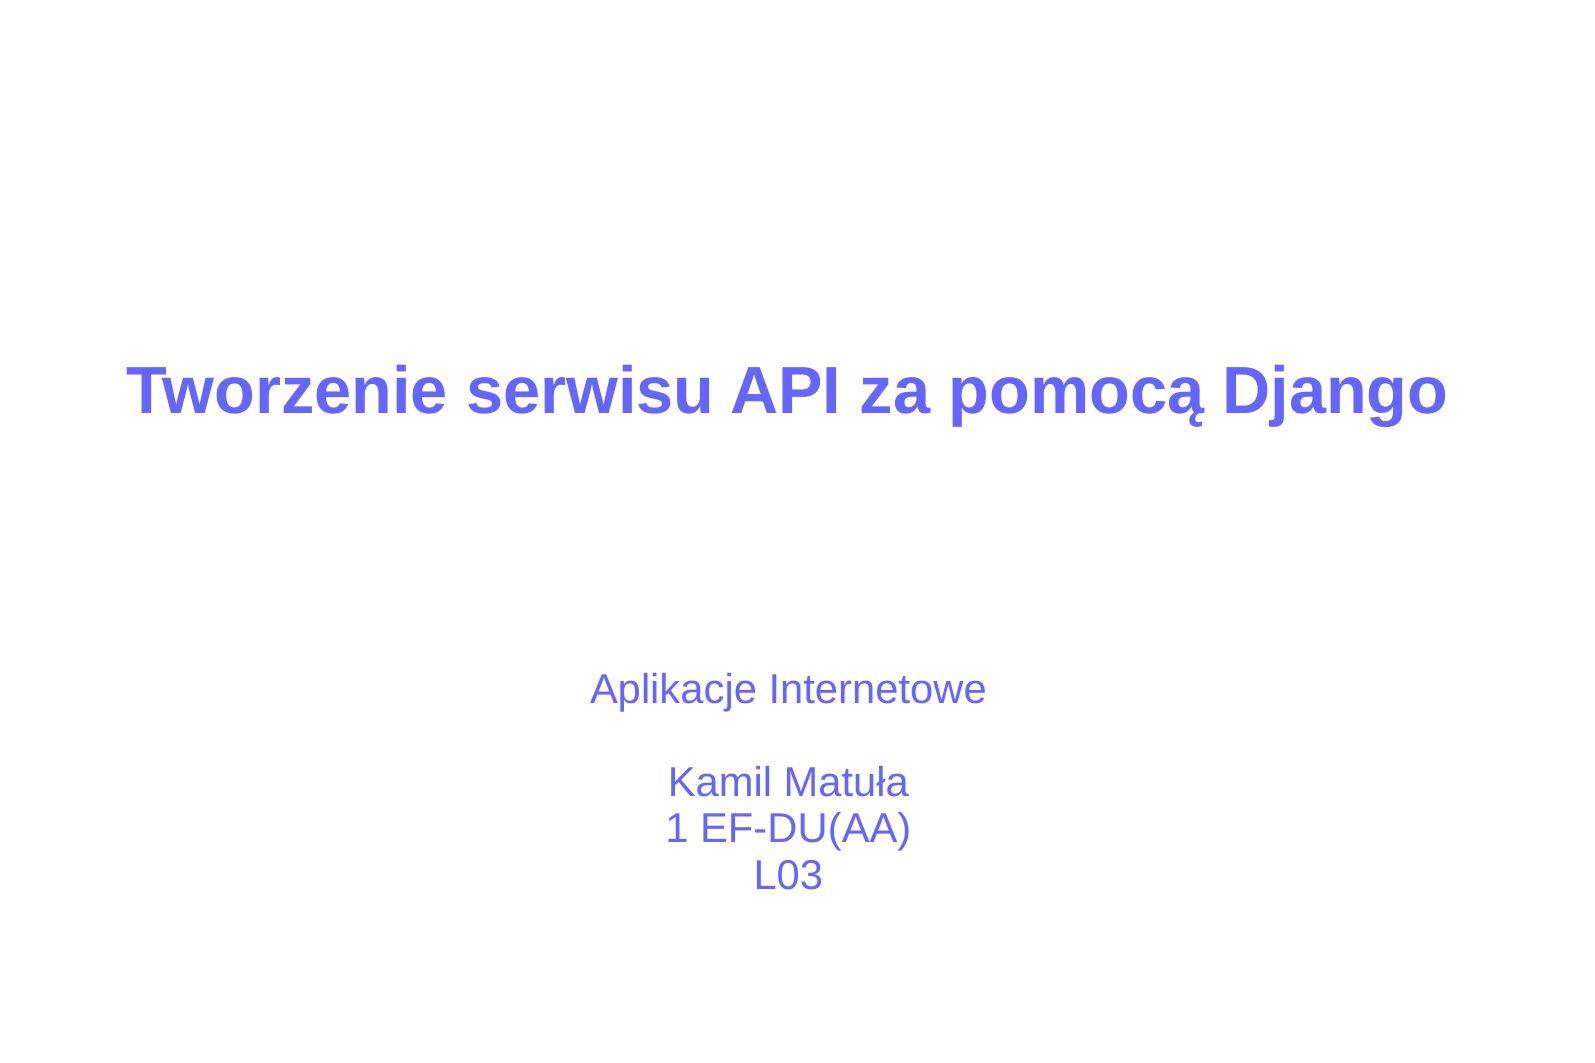

# Tworzenie serwisu API za pomocą Django
Aplikacje Internetowe
Kamil Matuła
1 EF-DU(AA)
L03